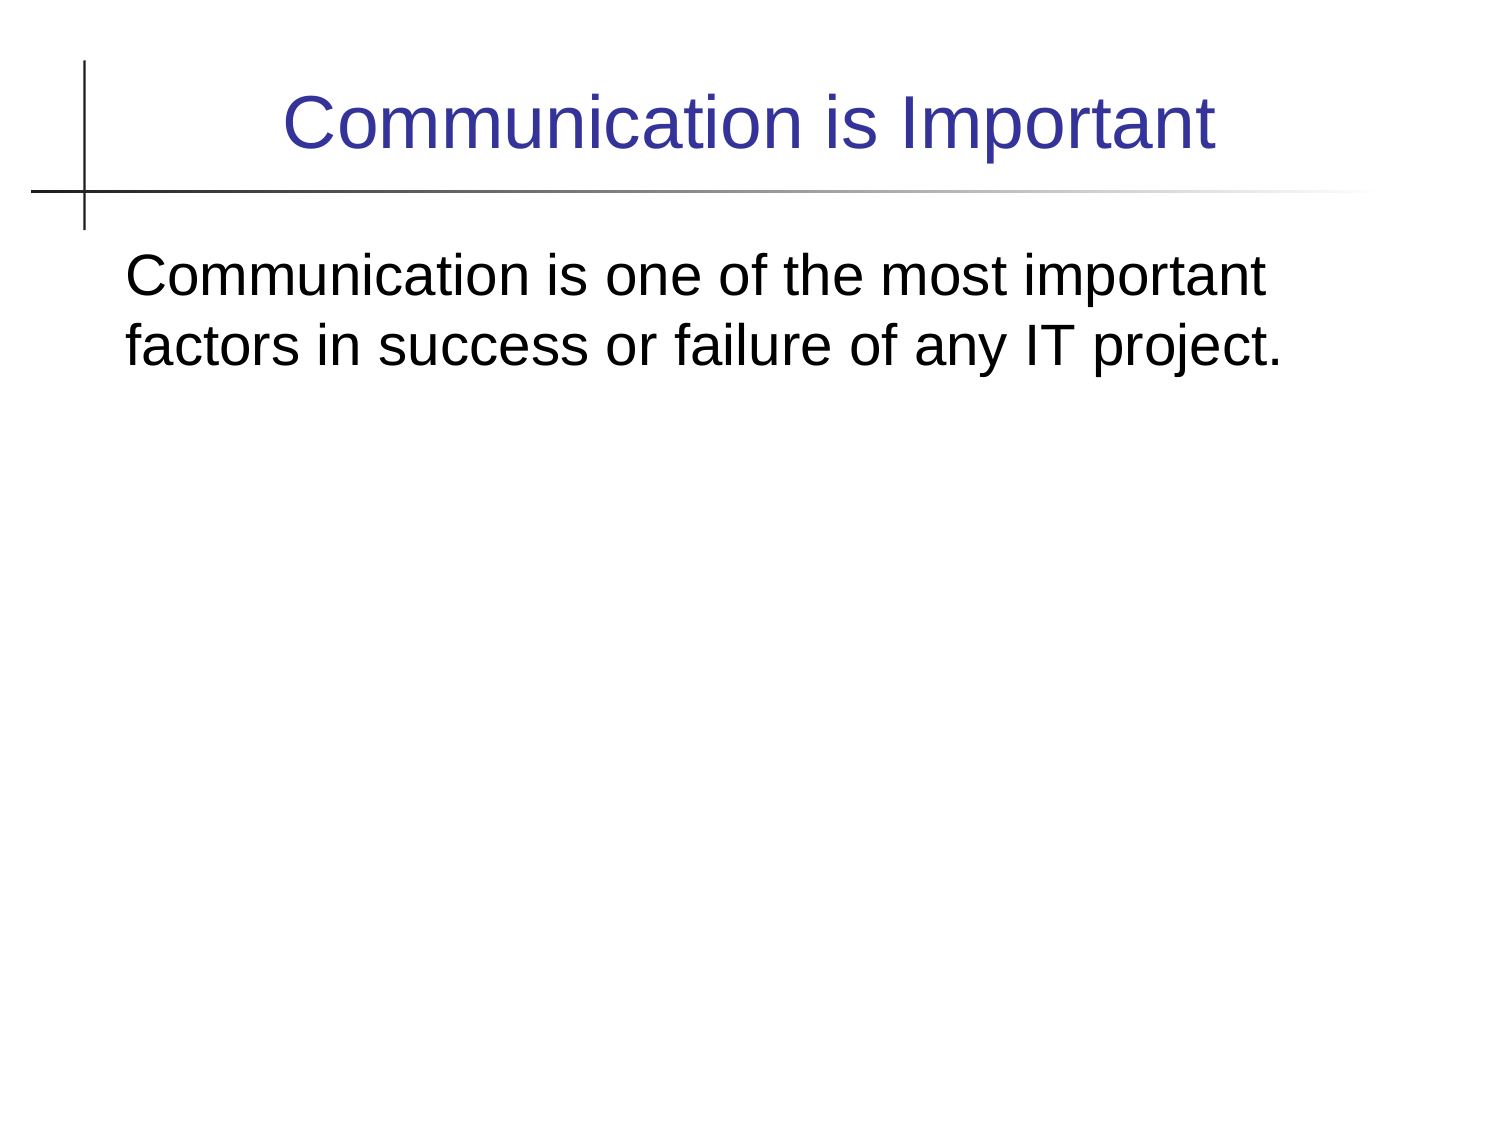

# Communication is Important
Communication is one of the most important factors in success or failure of any IT project.